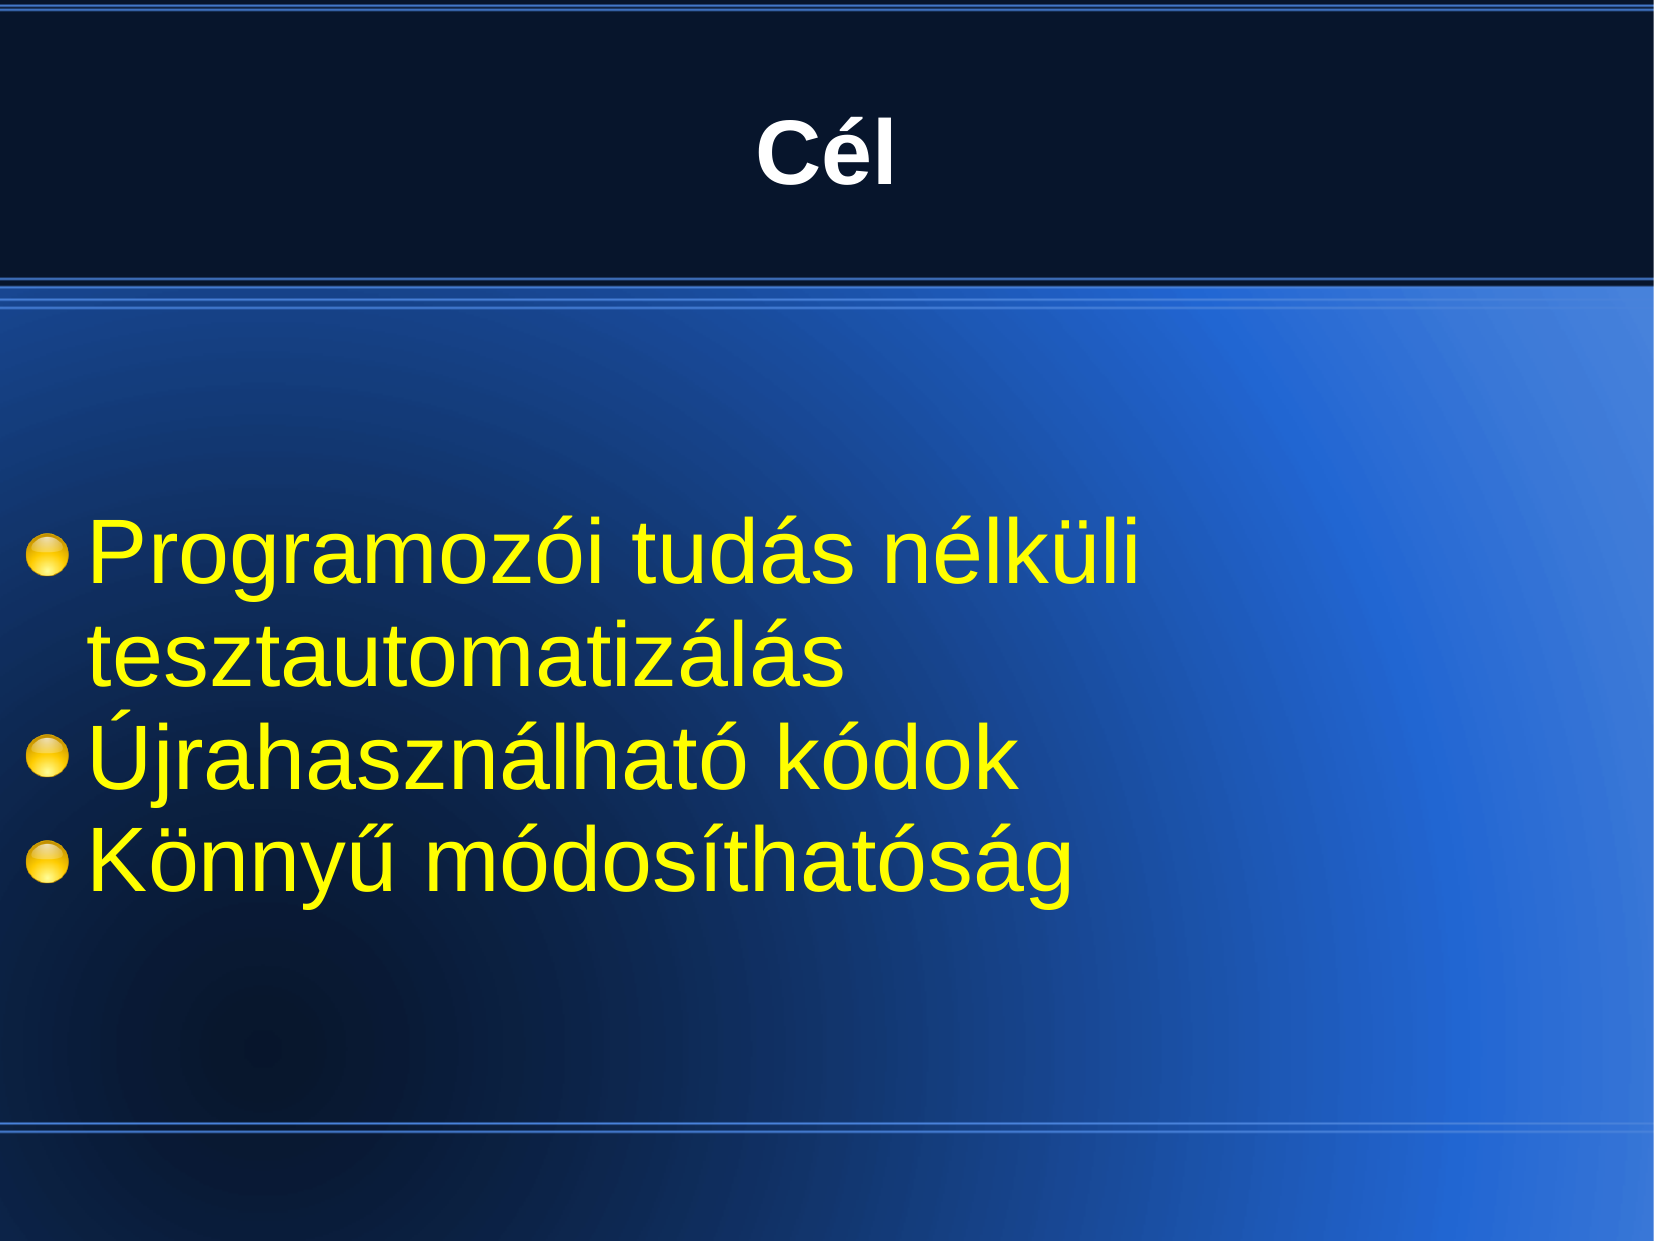

# Cél
Programozói tudás nélküli tesztautomatizálás
Újrahasználható kódok
Könnyű módosíthatóság